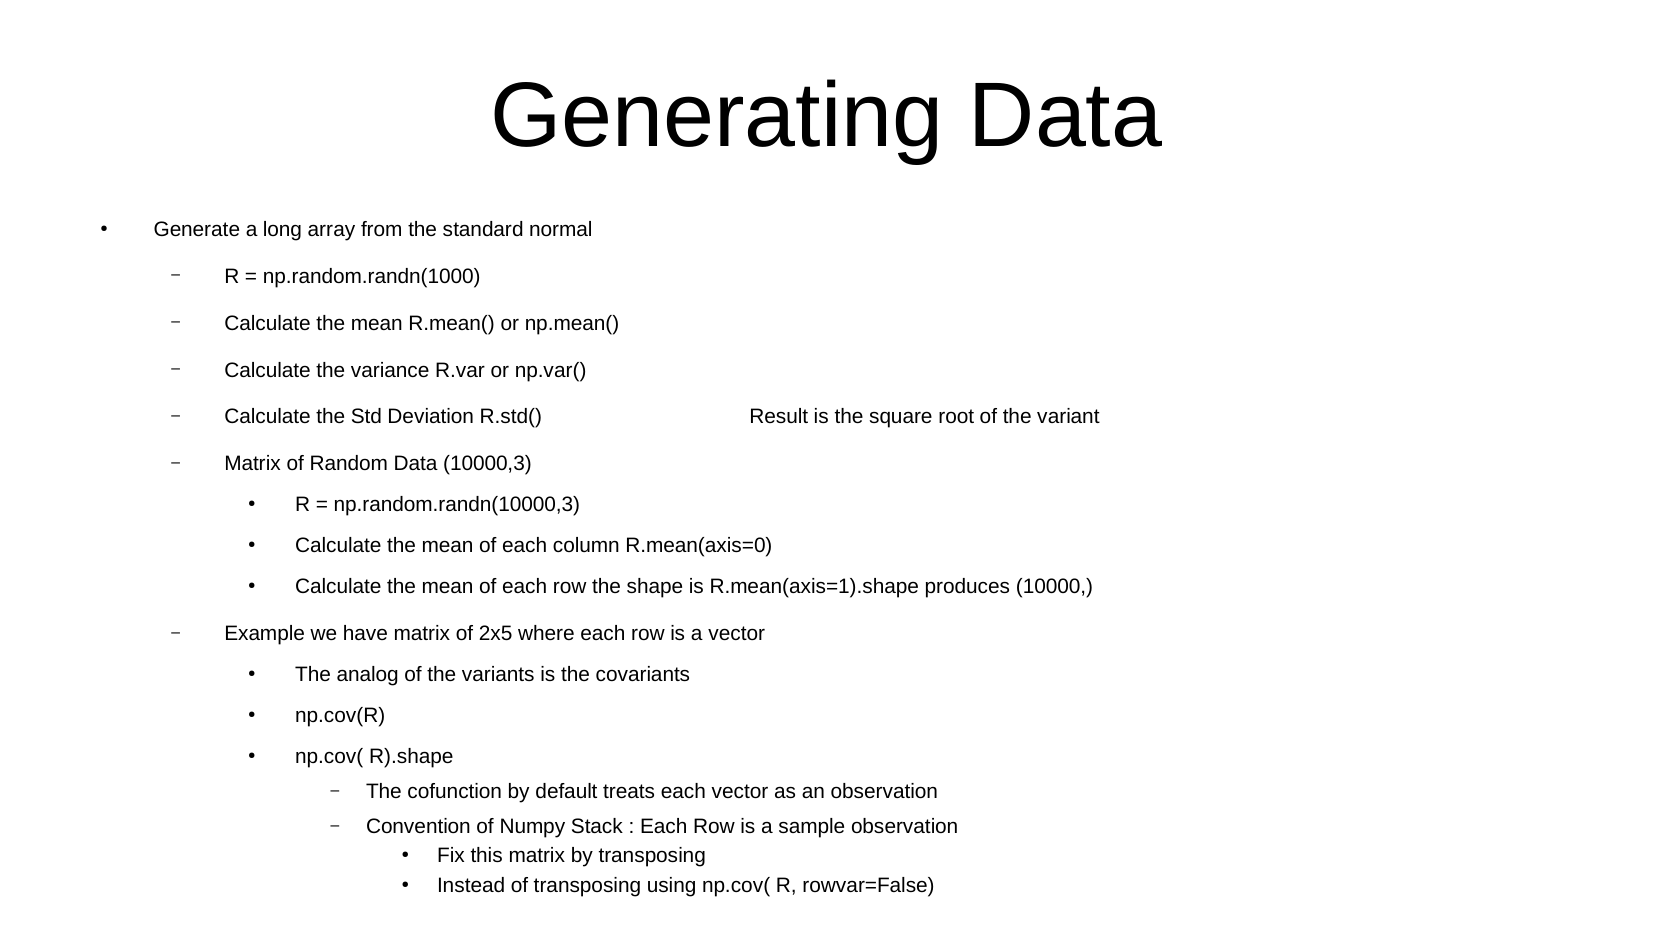

# Generating Data
Generate a long array from the standard normal
R = np.random.randn(1000)
Calculate the mean R.mean() or np.mean()
Calculate the variance R.var or np.var()
Calculate the Std Deviation R.std() 			Result is the square root of the variant
Matrix of Random Data (10000,3)
R = np.random.randn(10000,3)
Calculate the mean of each column R.mean(axis=0)
Calculate the mean of each row the shape is R.mean(axis=1).shape produces (10000,)
Example we have matrix of 2x5 where each row is a vector
The analog of the variants is the covariants
np.cov(R)
np.cov( R).shape
The cofunction by default treats each vector as an observation
Convention of Numpy Stack : Each Row is a sample observation
Fix this matrix by transposing
Instead of transposing using np.cov( R, rowvar=False)